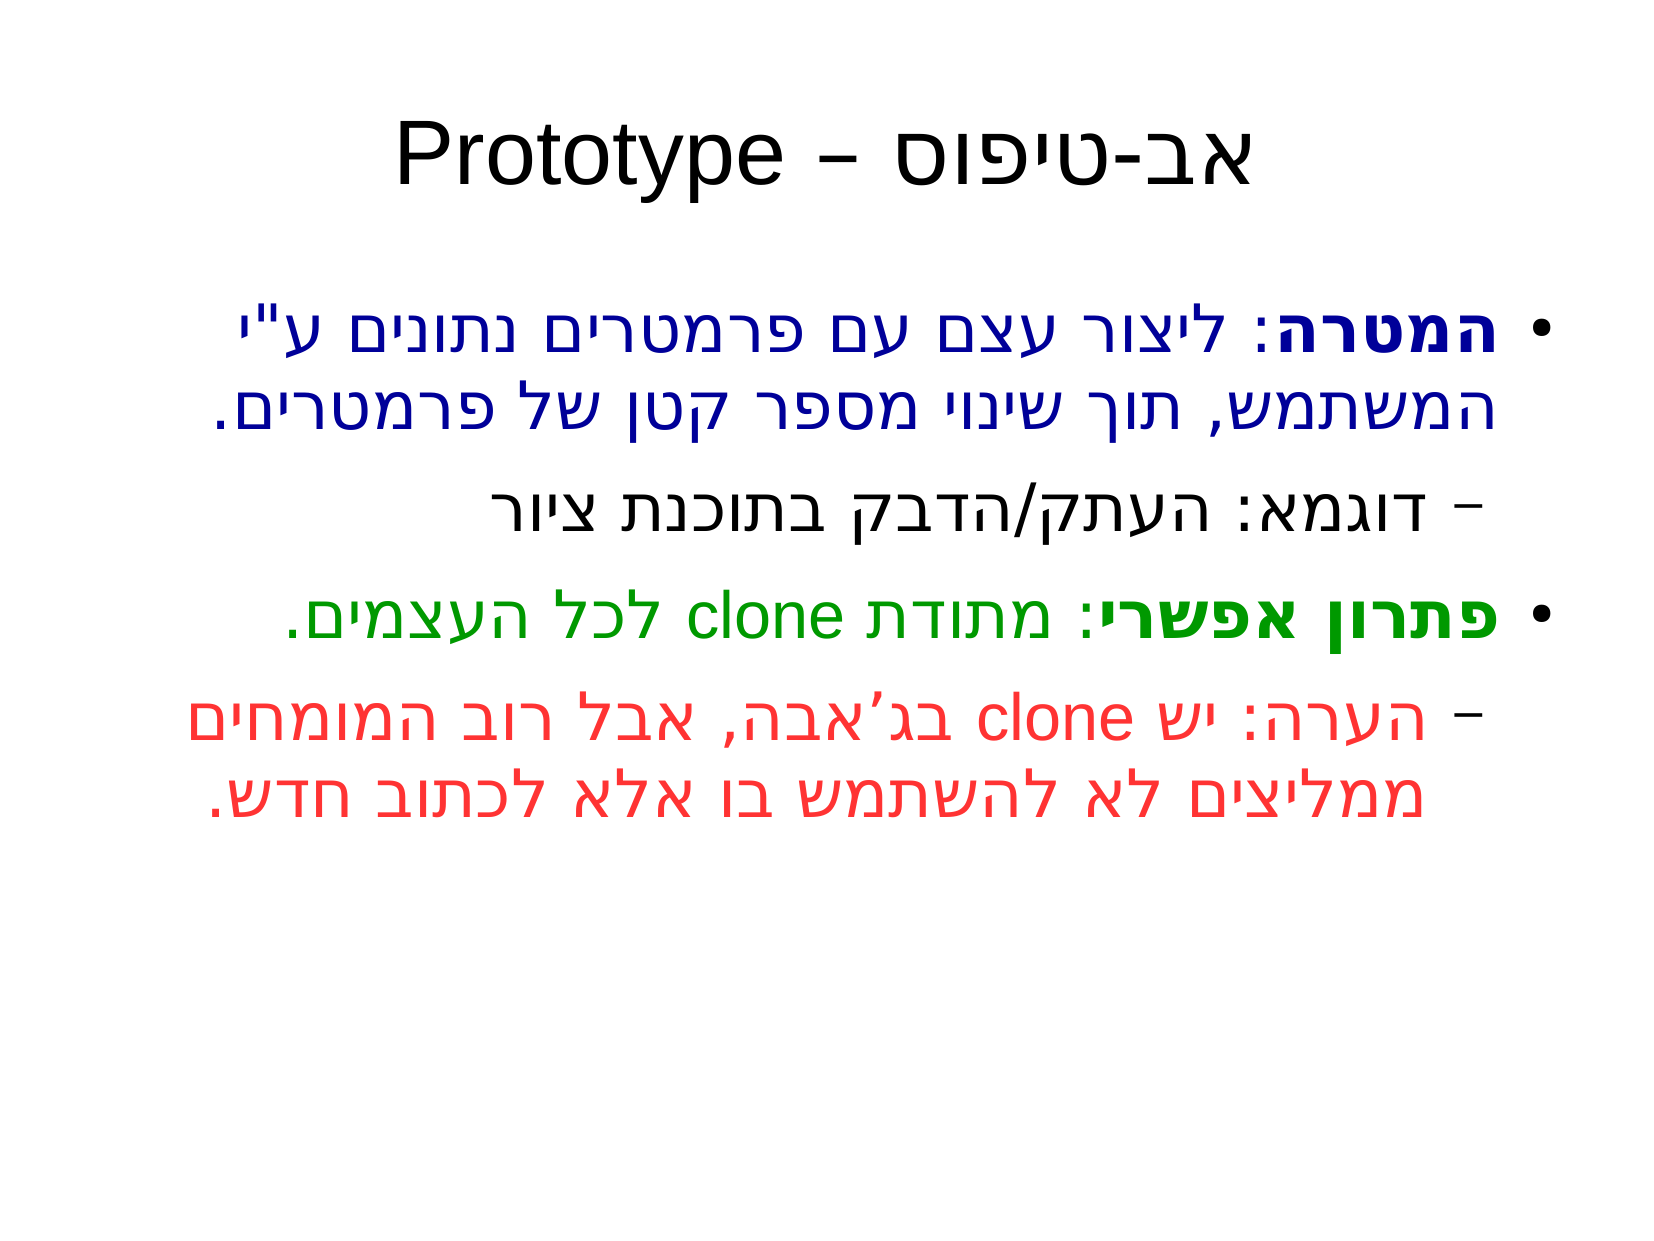

# אב-טיפוס – Prototype
המטרה: ליצור עצם עם פרמטרים נתונים ע"י המשתמש, תוך שינוי מספר קטן של פרמטרים.
דוגמא: העתק/הדבק בתוכנת ציור
פתרון אפשרי: מתודת clone לכל העצמים.
הערה: יש clone בג’אבה, אבל רוב המומחים ממליצים לא להשתמש בו אלא לכתוב חדש.